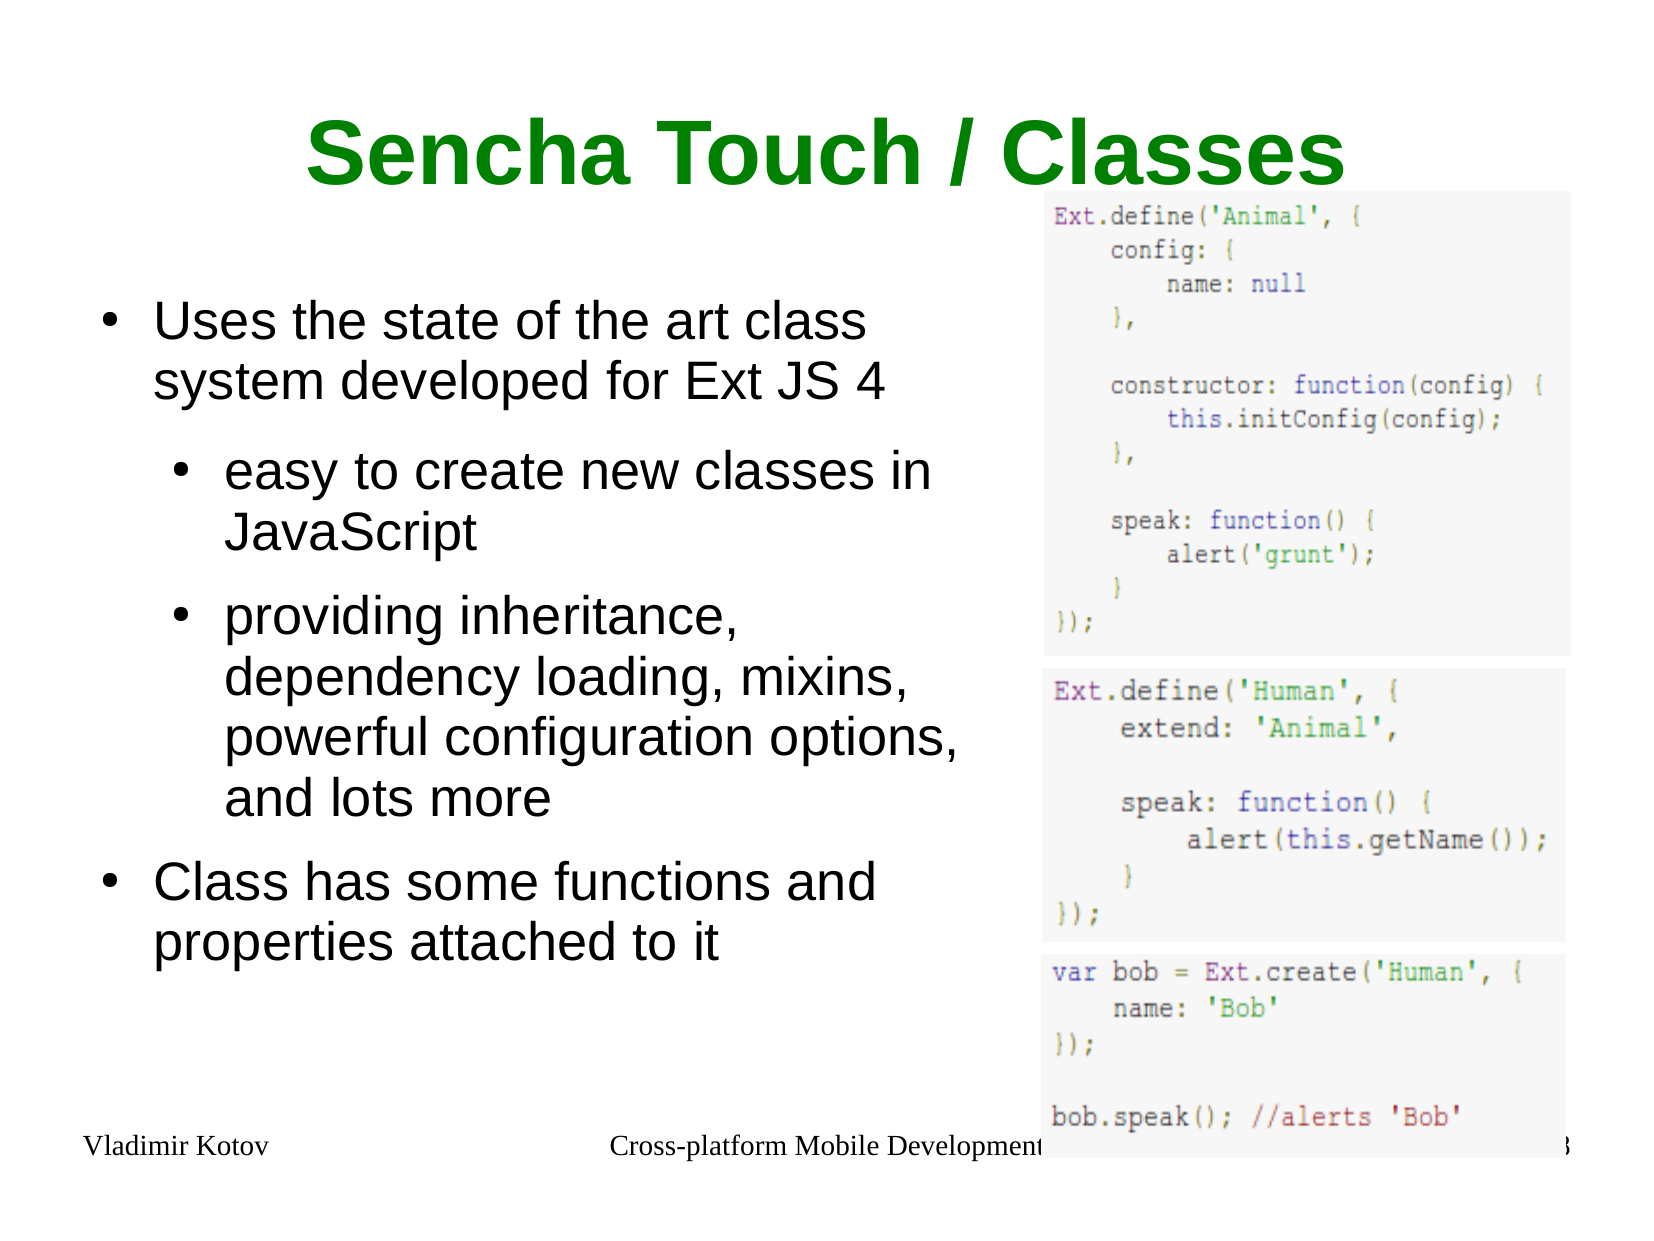

# Sencha Touch / Classes
Uses the state of the art class system developed for Ext JS 4
easy to create new classes in JavaScript
providing inheritance, dependency loading, mixins, powerful configuration options, and lots more
Class has some functions and properties attached to it
Vladimir Kotov
Cross-platform Mobile Development
48